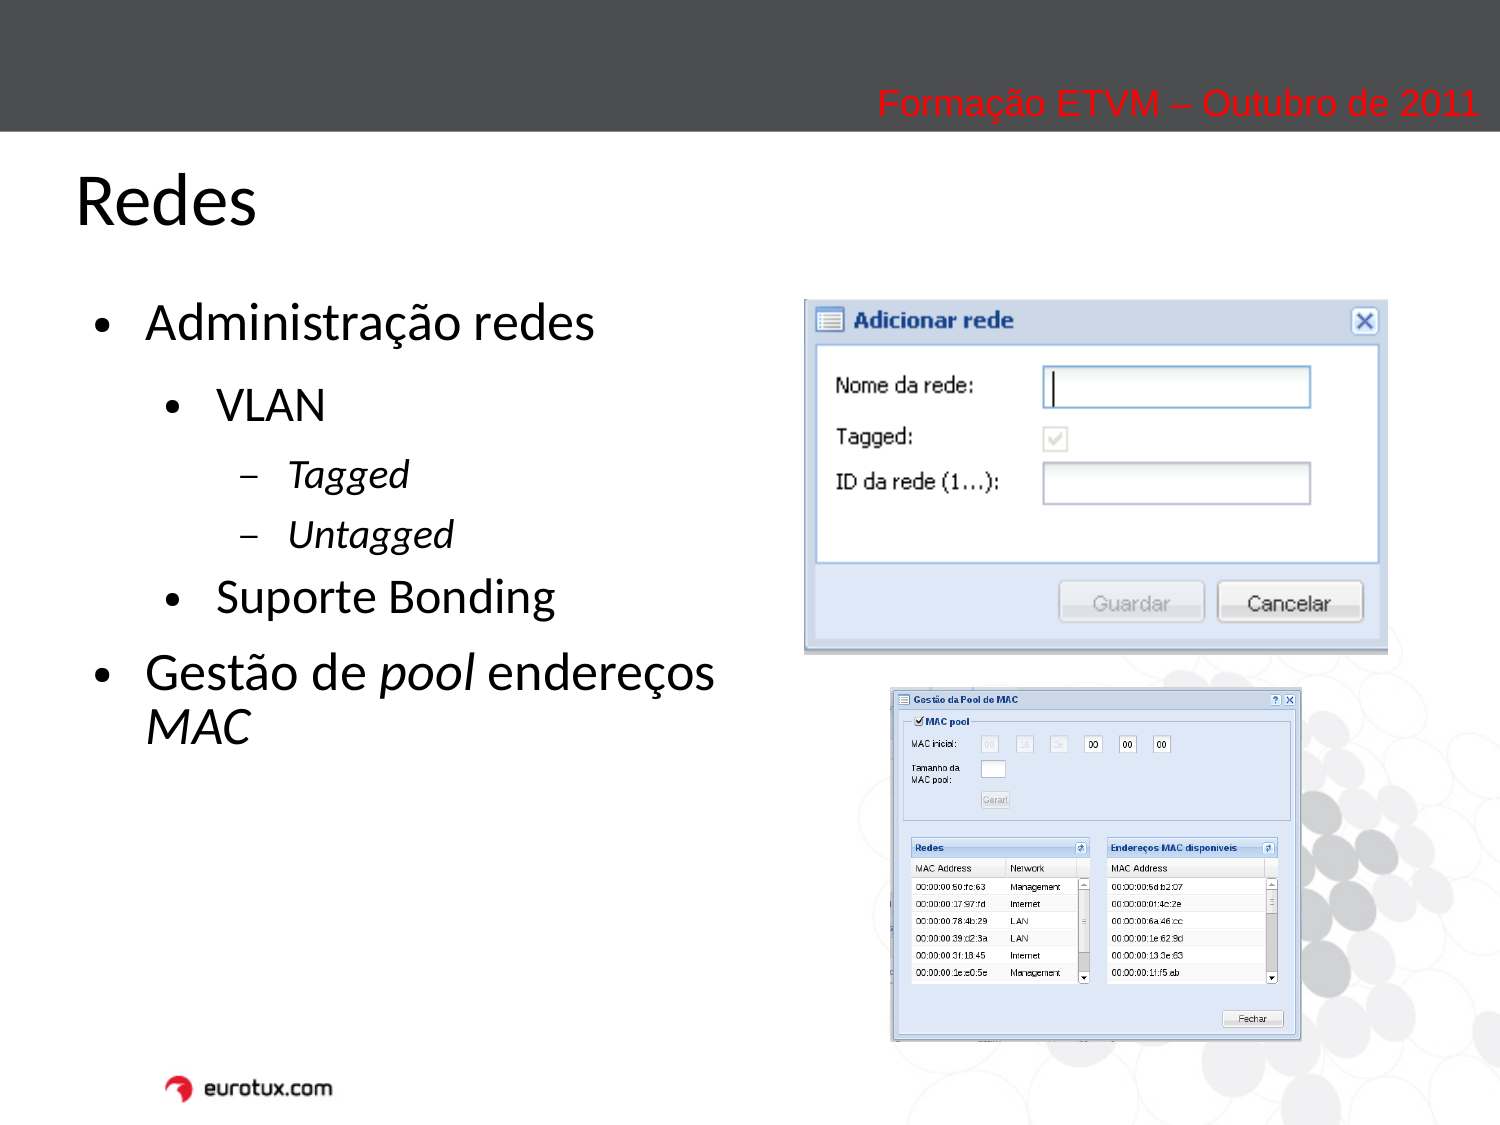

# Redes
Administração redes
VLAN
Tagged
Untagged
Suporte Bonding
Gestão de pool endereços MAC